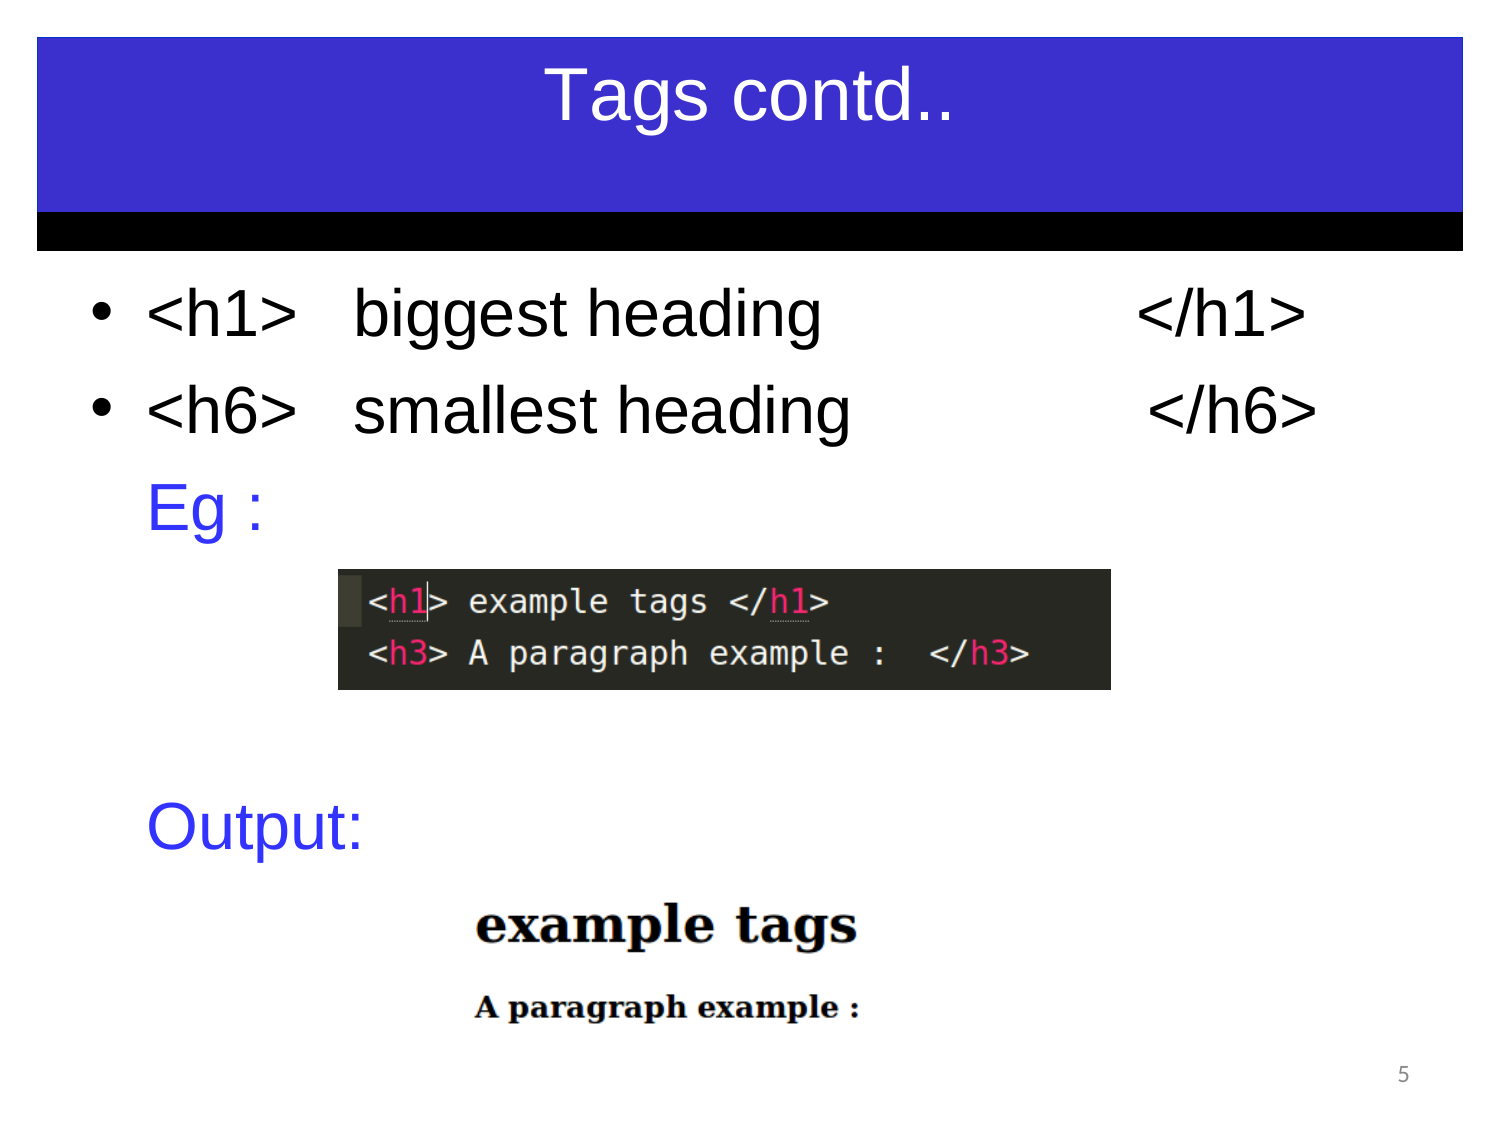

Tags contd..
# <h1> biggest heading </h1>
<h6> smallest heading </h6>
Eg :
Output: